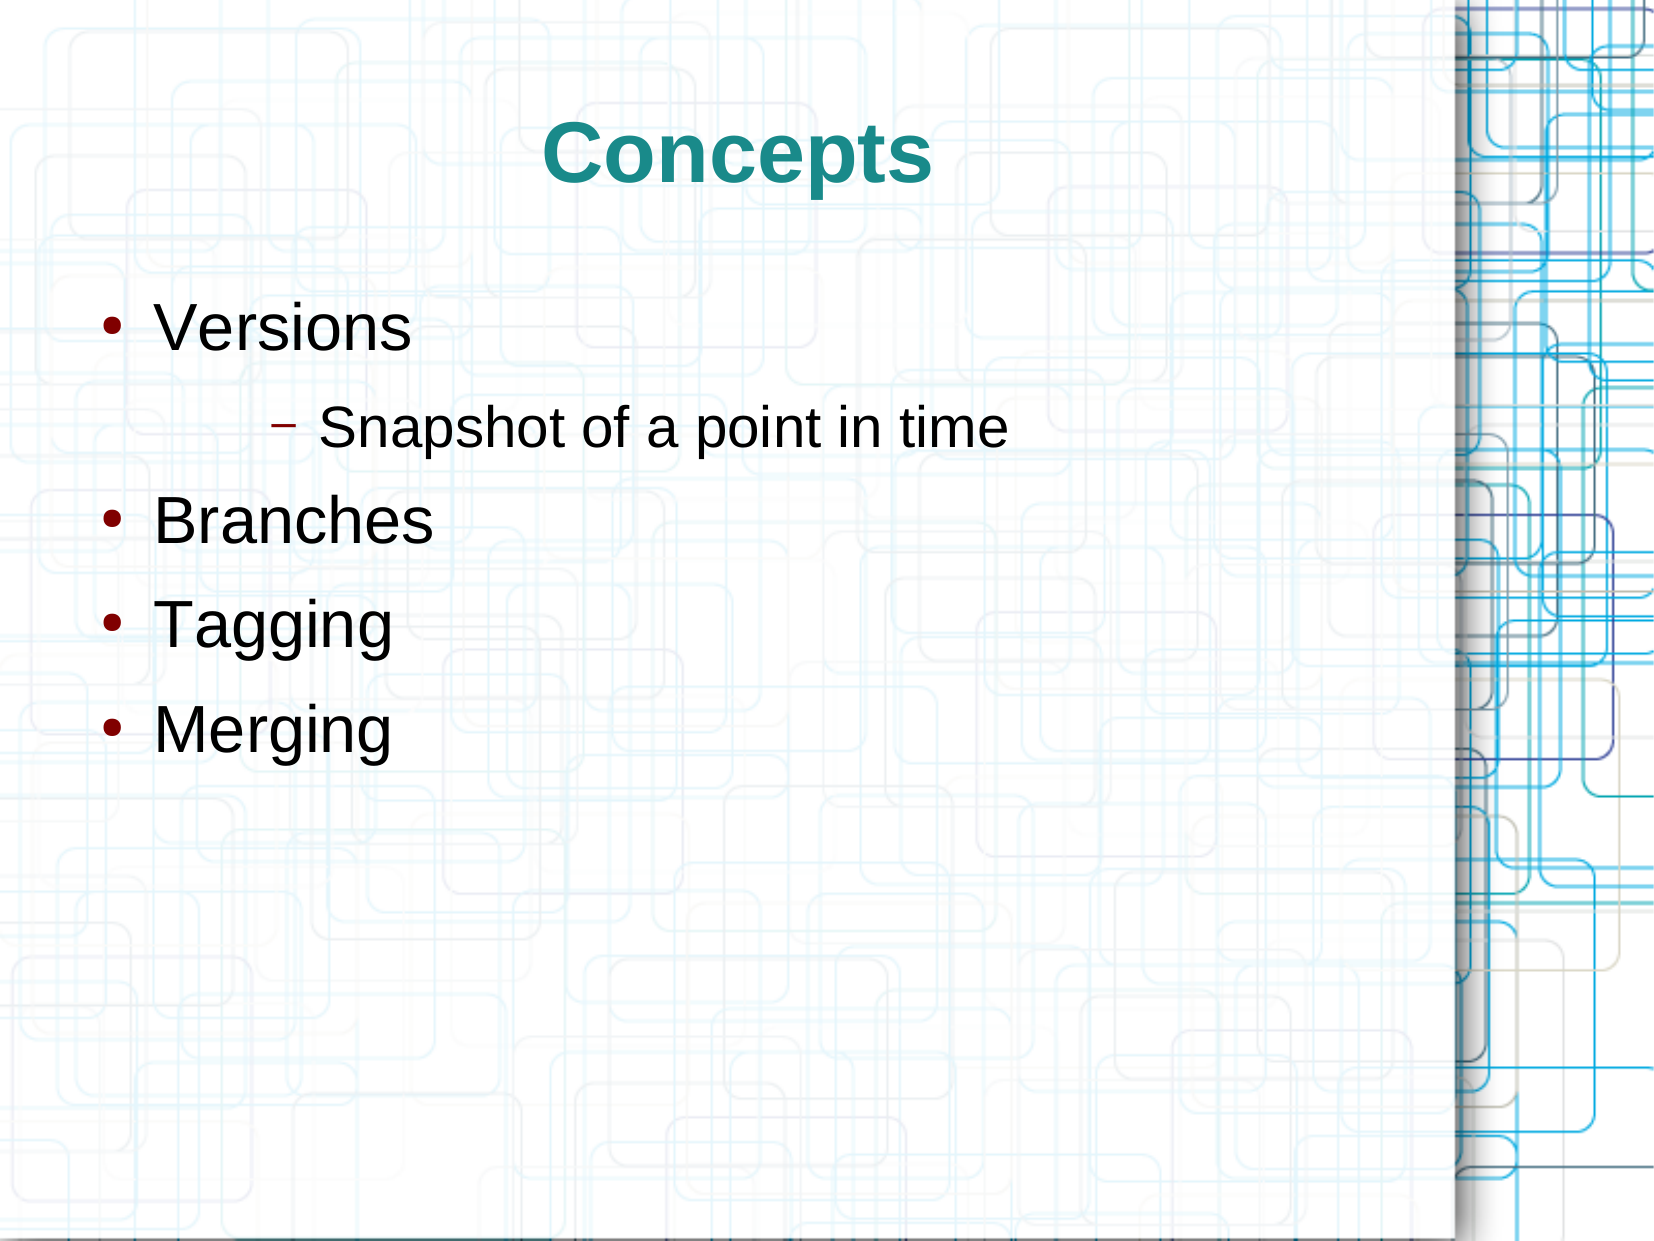

# Concepts
Versions
Snapshot of a point in time
Branches
Tagging
Merging